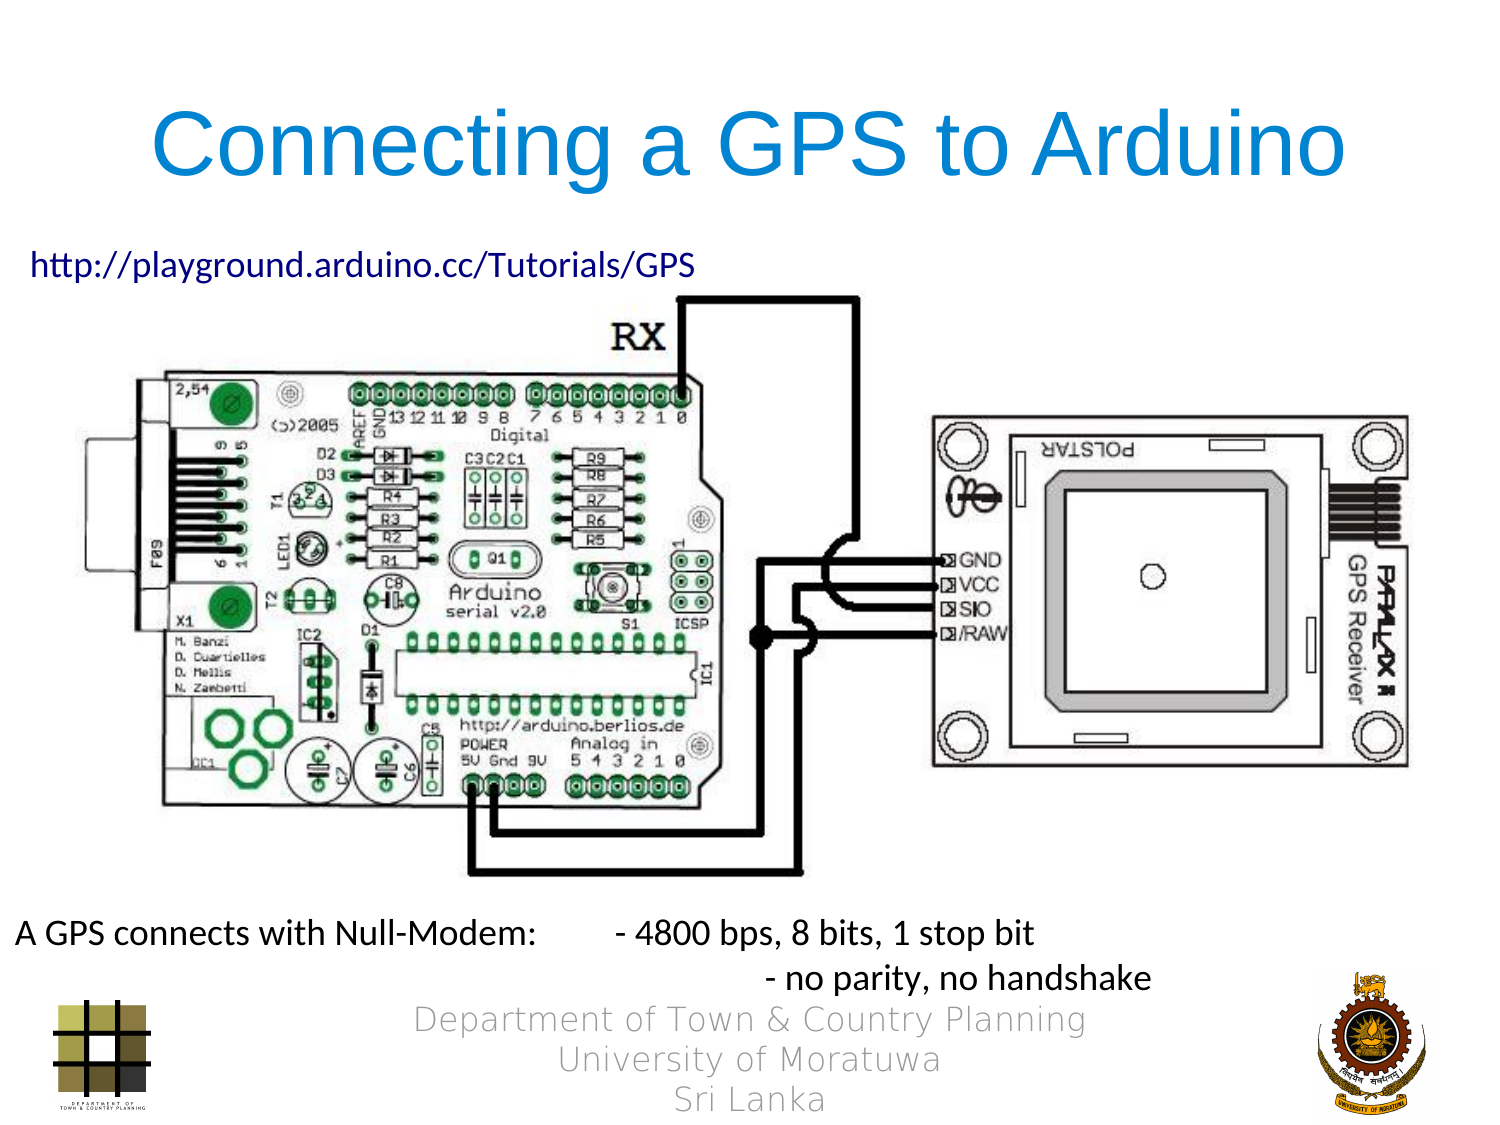

# Connecting a GPS to Arduino
http://playground.arduino.cc/Tutorials/GPS
A GPS connects with Null-Modem:	- 4800 bps, 8 bits, 1 stop bit
					- no parity, no handshake